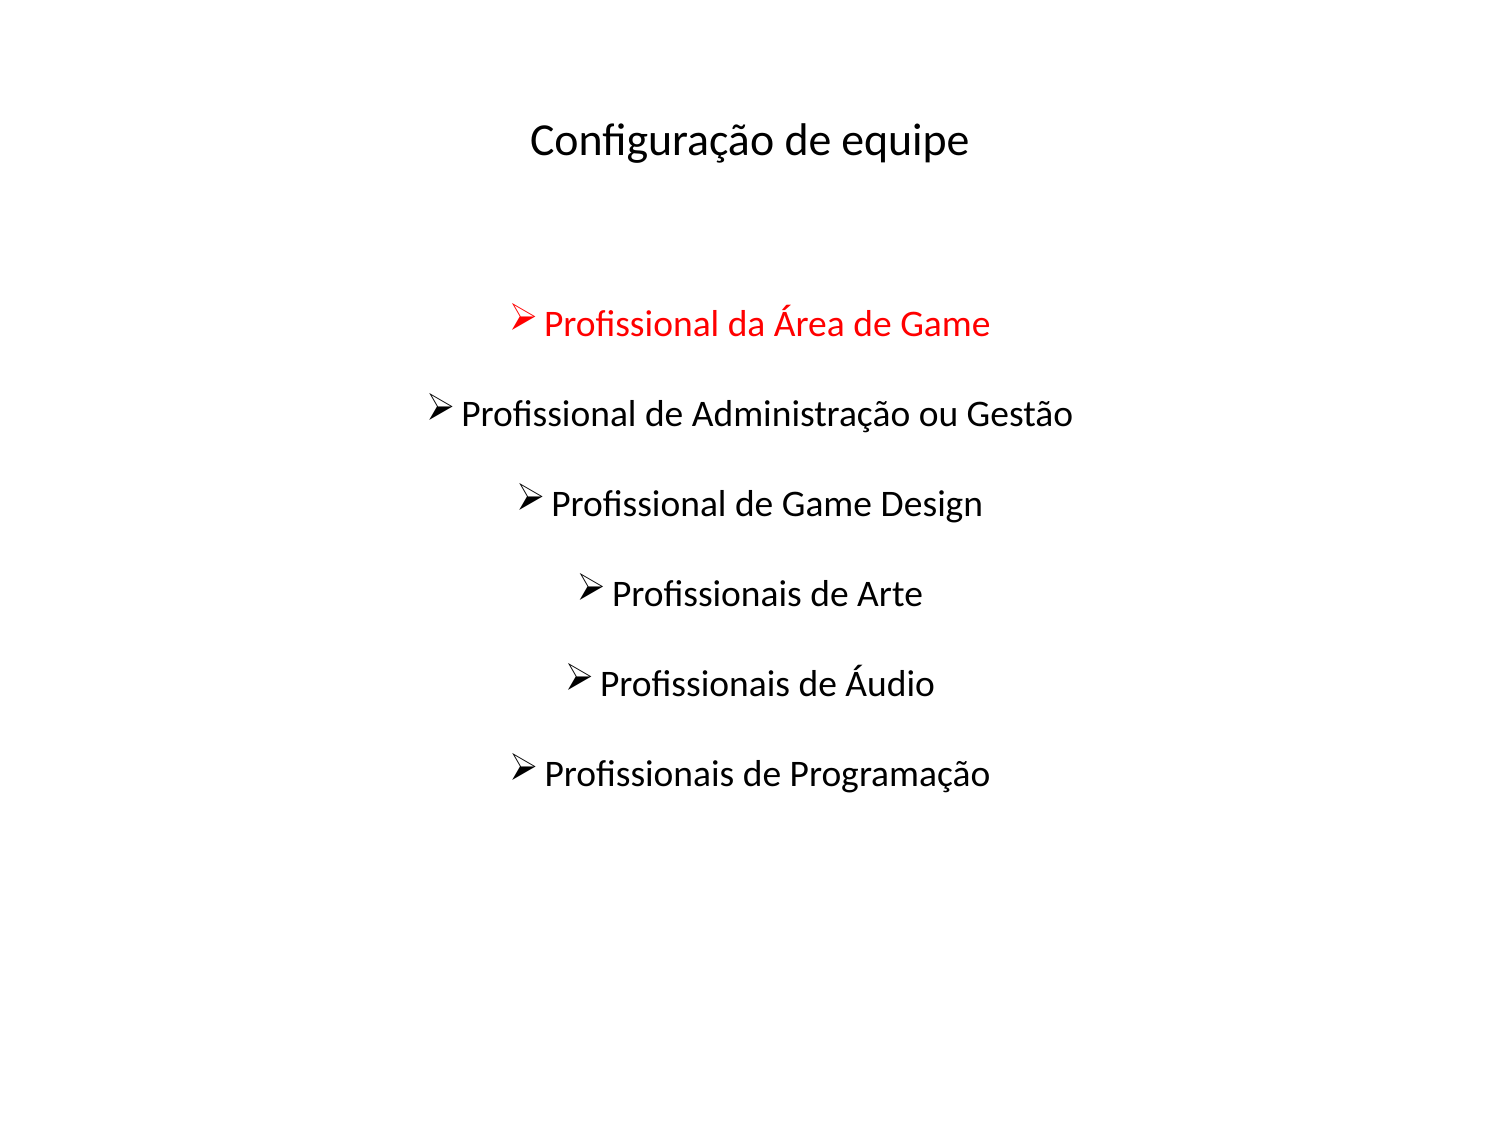

Configuração de equipe
Profissional da Área de Game
Profissional de Administração ou Gestão
Profissional de Game Design
Profissionais de Arte
Profissionais de Áudio
Profissionais de Programação